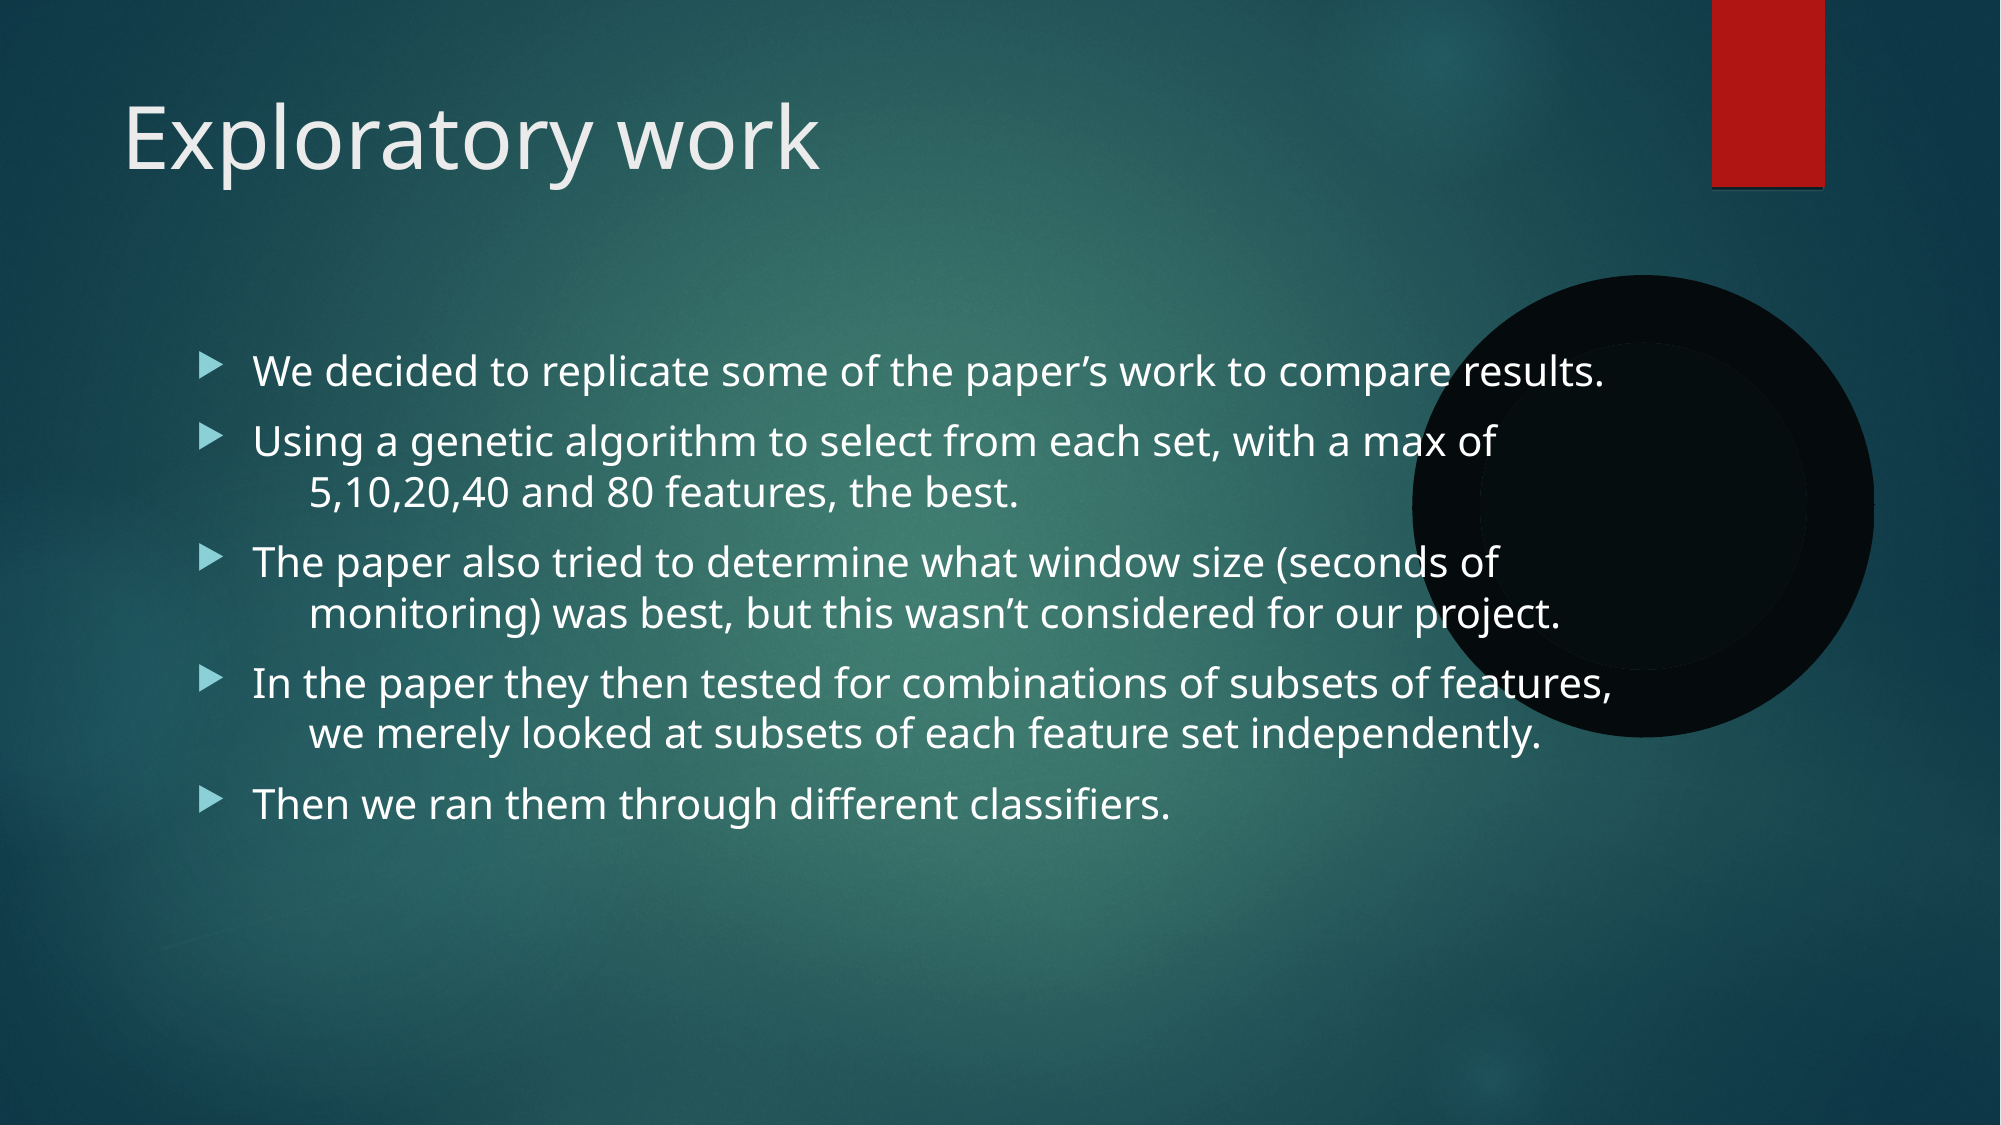

# Exploratory work
We decided to replicate some of the paper’s work to compare results.
Using a genetic algorithm to select from each set, with a max of 5,10,20,40 and 80 features, the best.
The paper also tried to determine what window size (seconds of monitoring) was best, but this wasn’t considered for our project.
In the paper they then tested for combinations of subsets of features, we merely looked at subsets of each feature set independently.
Then we ran them through different classifiers.